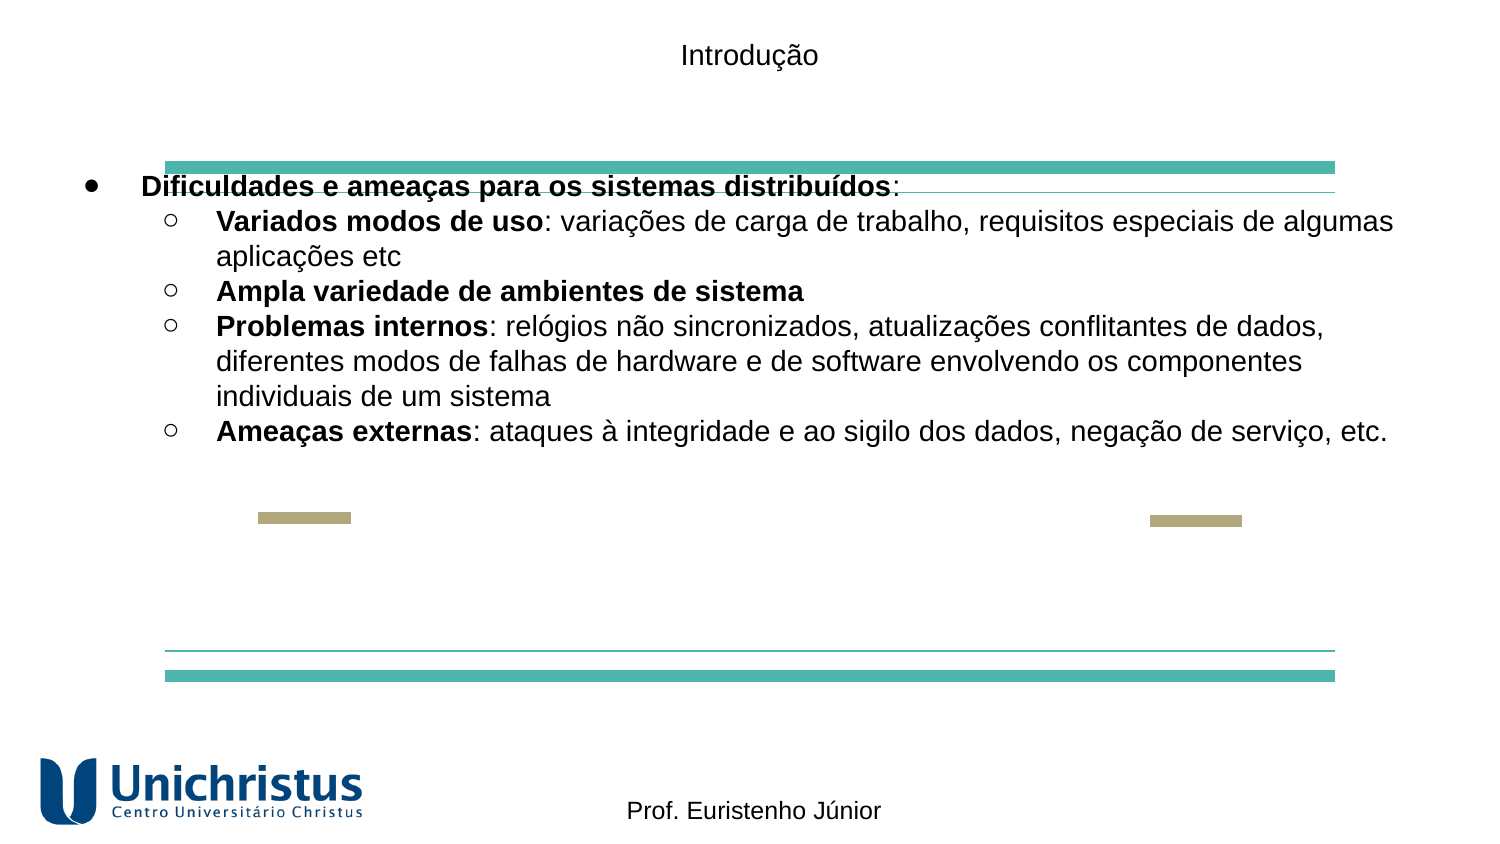

# Introdução
Dificuldades e ameaças para os sistemas distribuídos:
Variados modos de uso: variações de carga de trabalho, requisitos especiais de algumas aplicações etc
Ampla variedade de ambientes de sistema
Problemas internos: relógios não sincronizados, atualizações conflitantes de dados, diferentes modos de falhas de hardware e de software envolvendo os componentes individuais de um sistema
Ameaças externas: ataques à integridade e ao sigilo dos dados, negação de serviço, etc.